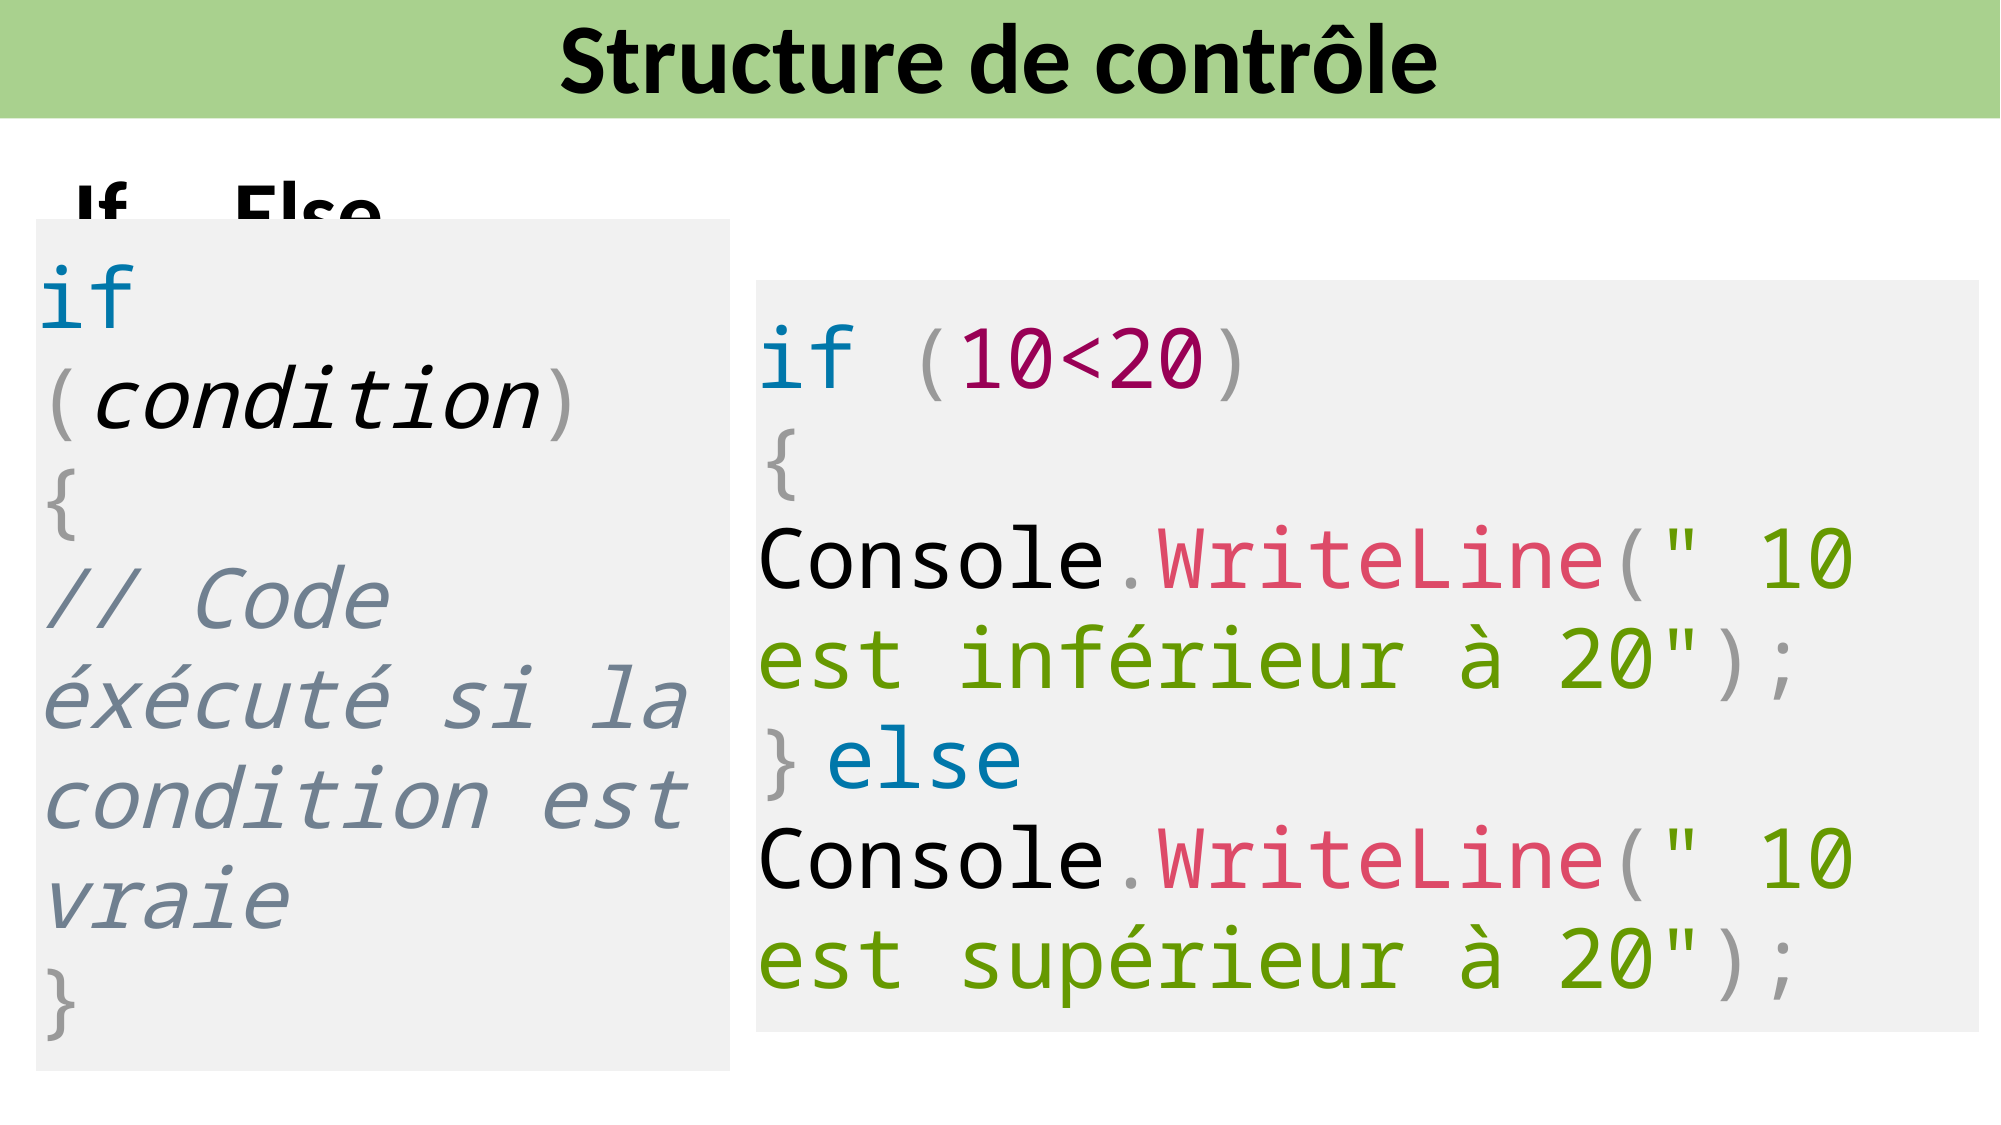

# Structure de contrôle
If … Else
if (condition)
{
// Code éxécuté si la condition est vraie
}
if (10<20)
{
Console.WriteLine(" 10 est inférieur à 20");
} else Console.WriteLine(" 10 est supérieur à 20");